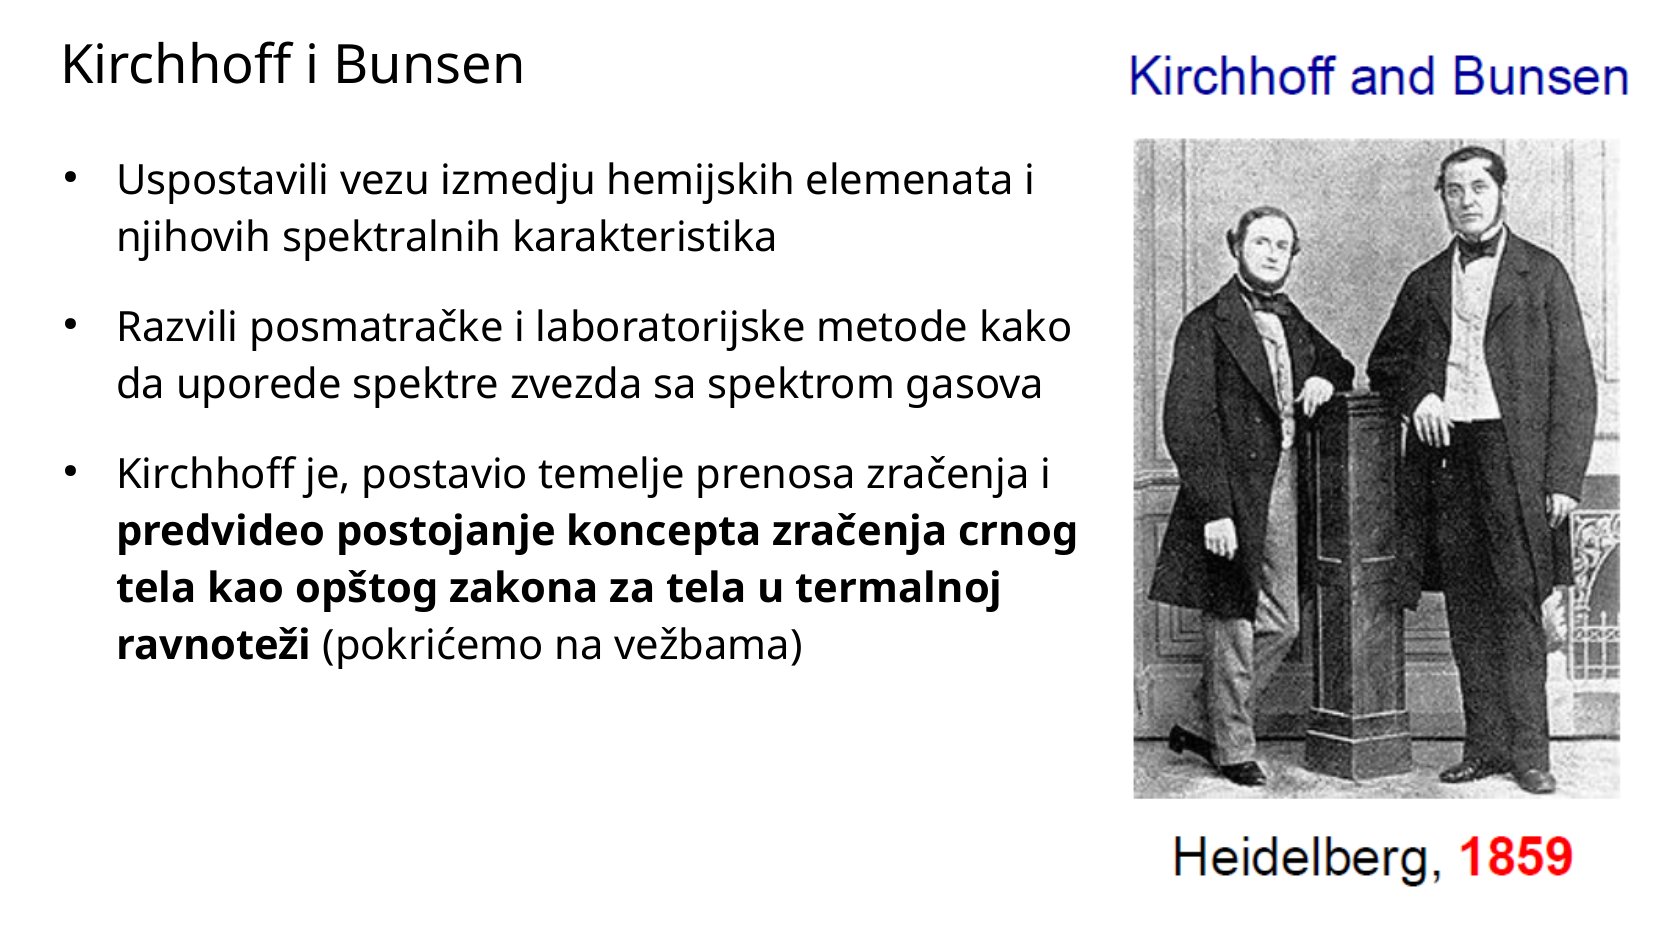

# Kirchhoff i Bunsen
Uspostavili vezu izmedju hemijskih elemenata i njihovih spektralnih karakteristika
Razvili posmatračke i laboratorijske metode kako da uporede spektre zvezda sa spektrom gasova
Kirchhoff je, postavio temelje prenosa zračenja i predvideo postojanje koncepta zračenja crnog tela kao opštog zakona za tela u termalnoj ravnoteži (pokrićemo na vežbama)